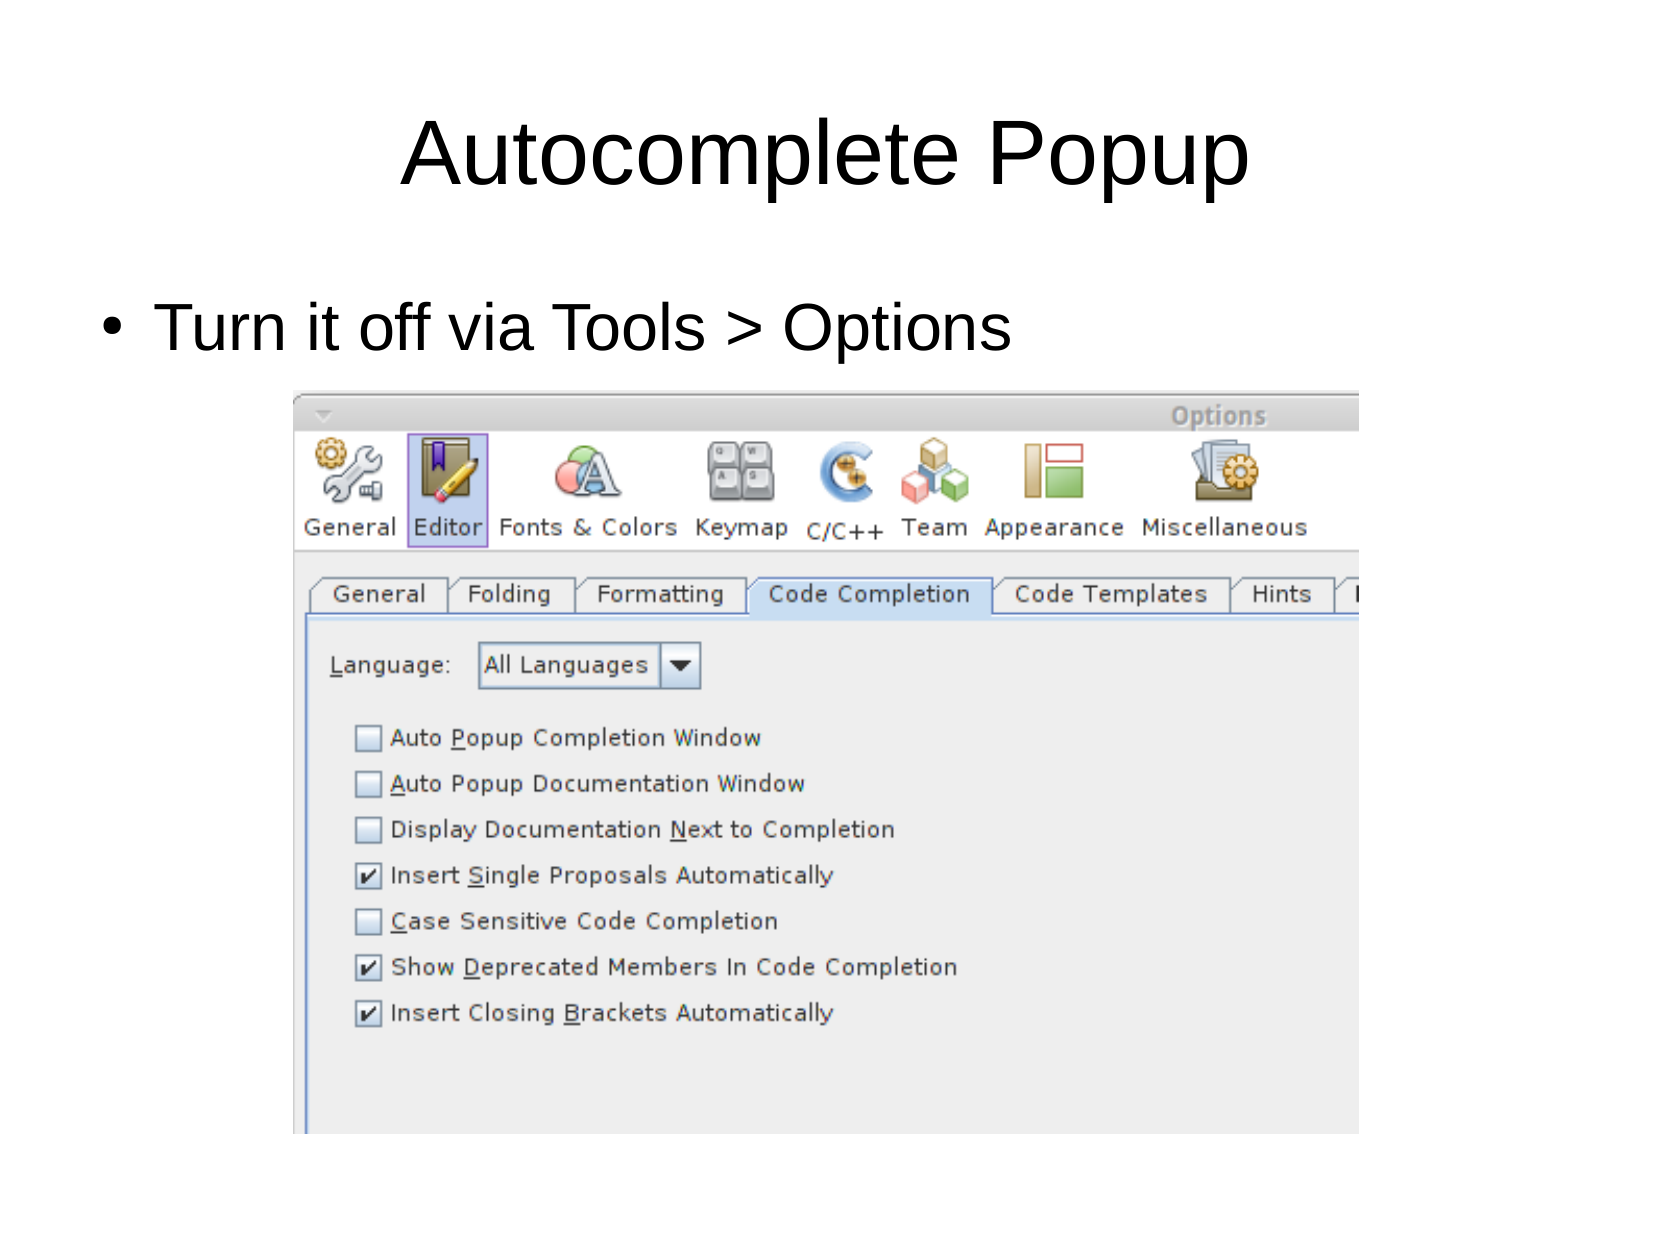

# Autocomplete Popup
Turn it off via Tools > Options